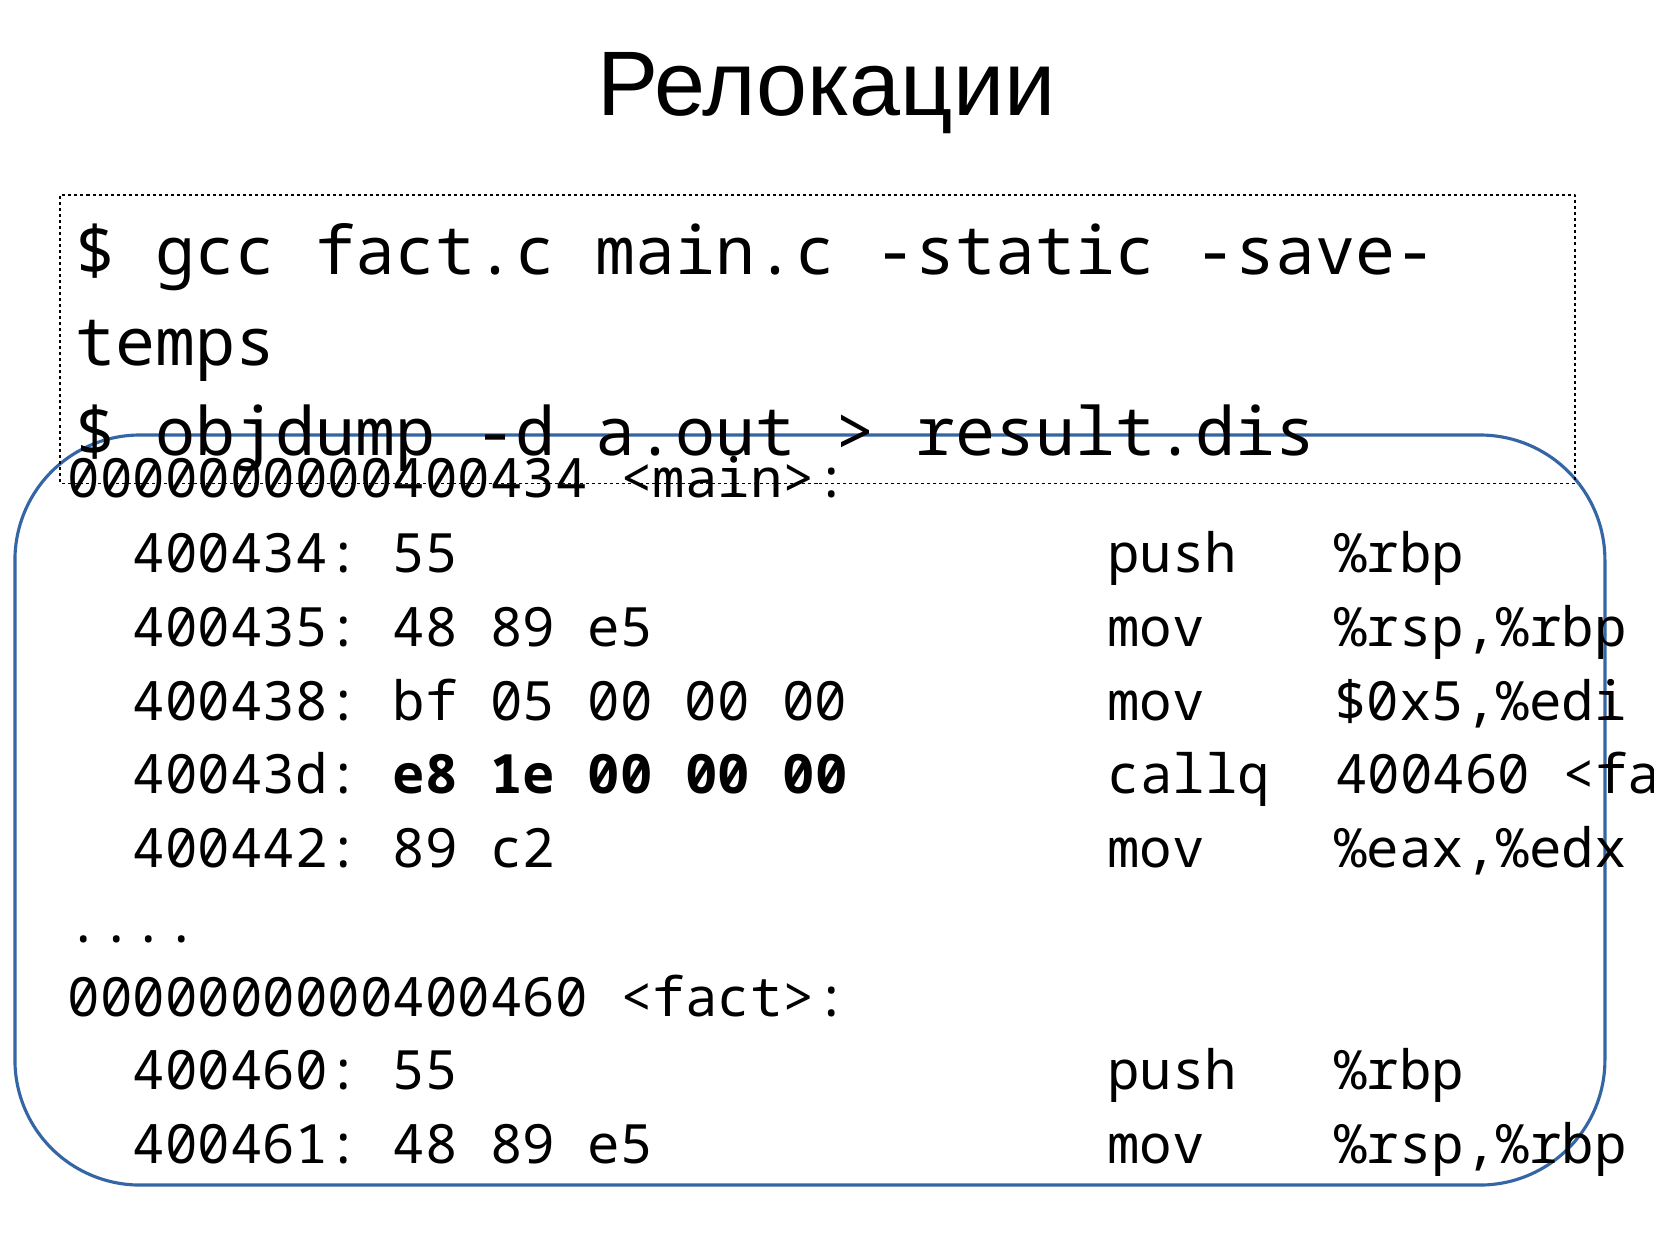

# Релокации
$ gcc fact.c main.c -static -save-temps
$ objdump -d a.out > result.dis
0000000000400434 <main>:
 400434: 55 push %rbp
 400435: 48 89 e5 mov %rsp,%rbp
 400438: bf 05 00 00 00 mov $0x5,%edi
 40043d: e8 1e 00 00 00 callq 400460 <fact>
 400442: 89 c2 mov %eax,%edx
....
0000000000400460 <fact>:
 400460: 55 push %rbp
 400461: 48 89 e5 mov %rsp,%rbp